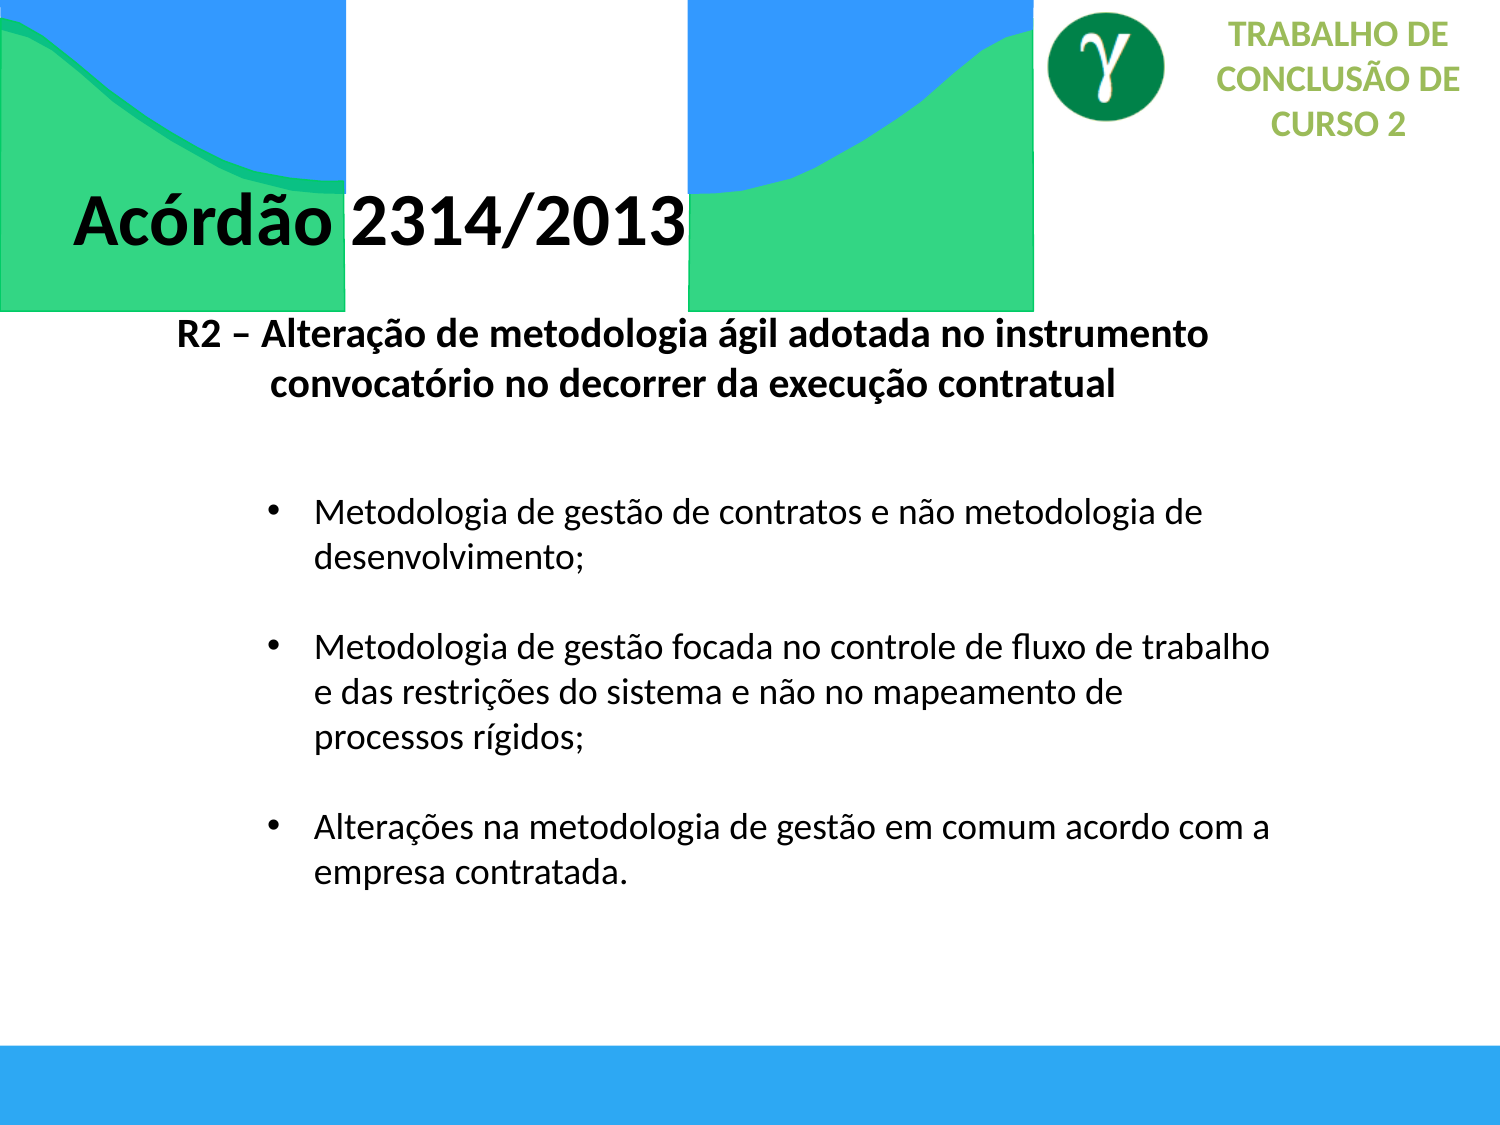

TRABALHO DE CONCLUSÃO DE CURSO 2
Acórdão 2314/2013
R2 – Alteração de metodologia ágil adotada no instrumento convocatório no decorrer da execução contratual
Metodologia de gestão de contratos e não metodologia de desenvolvimento;
Metodologia de gestão focada no controle de fluxo de trabalho e das restrições do sistema e não no mapeamento de processos rígidos;
Alterações na metodologia de gestão em comum acordo com a empresa contratada.